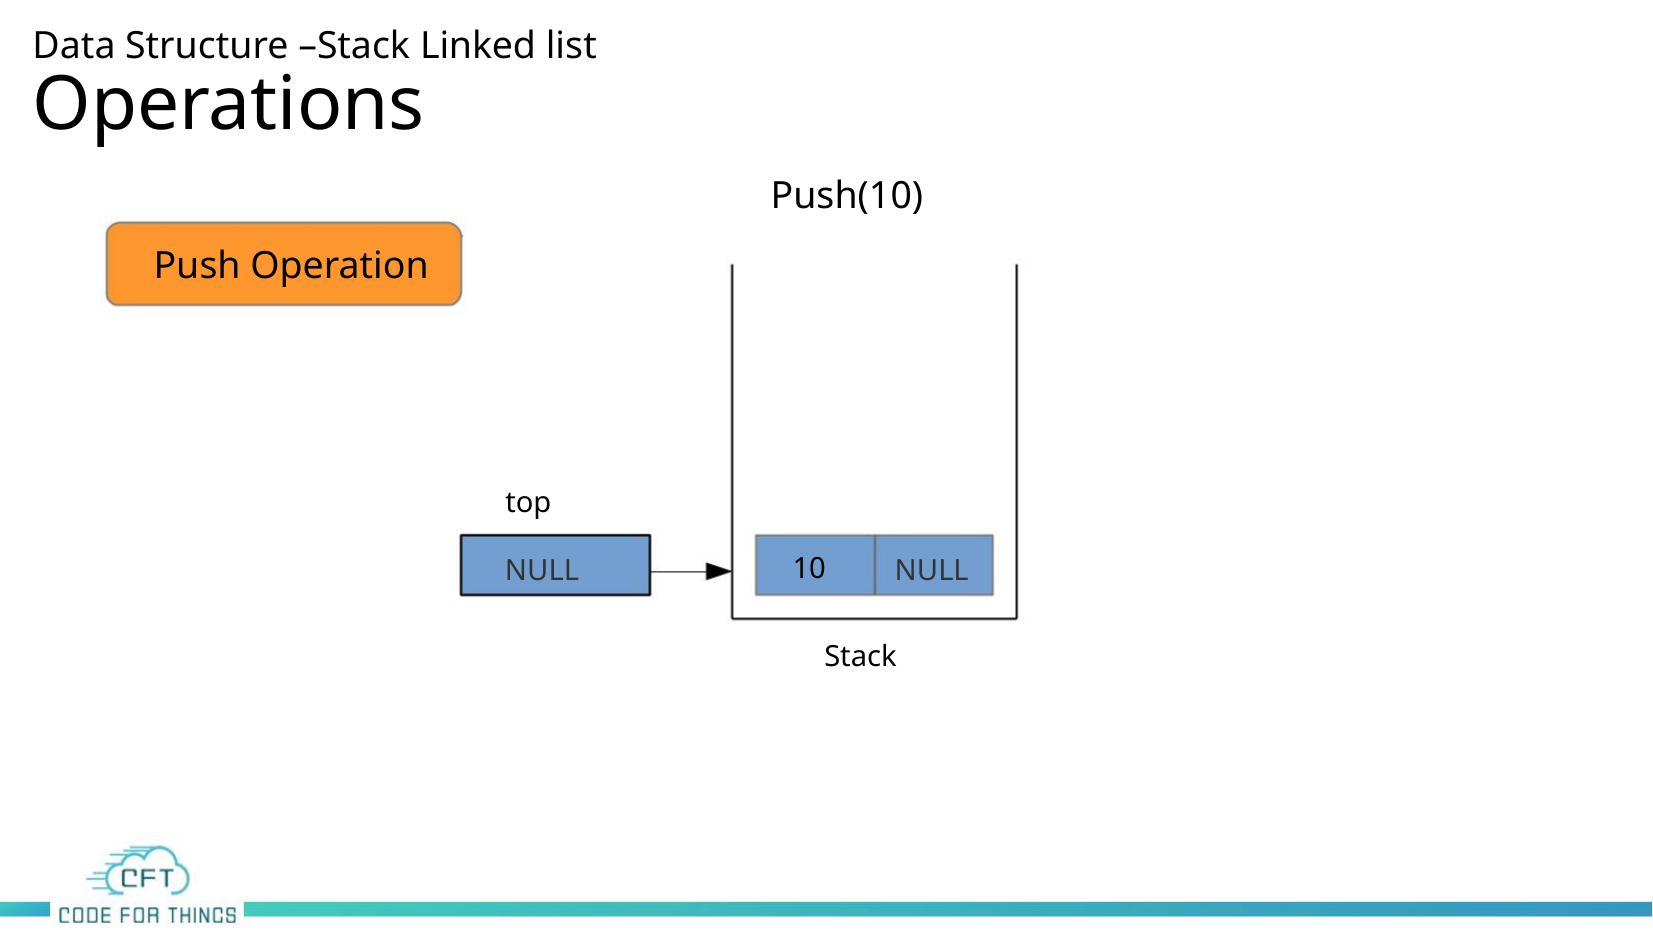

Data Structure –Stack Linked list
Operations
Push(10)
Push Operation
top
10
NULL
NULL
Stack